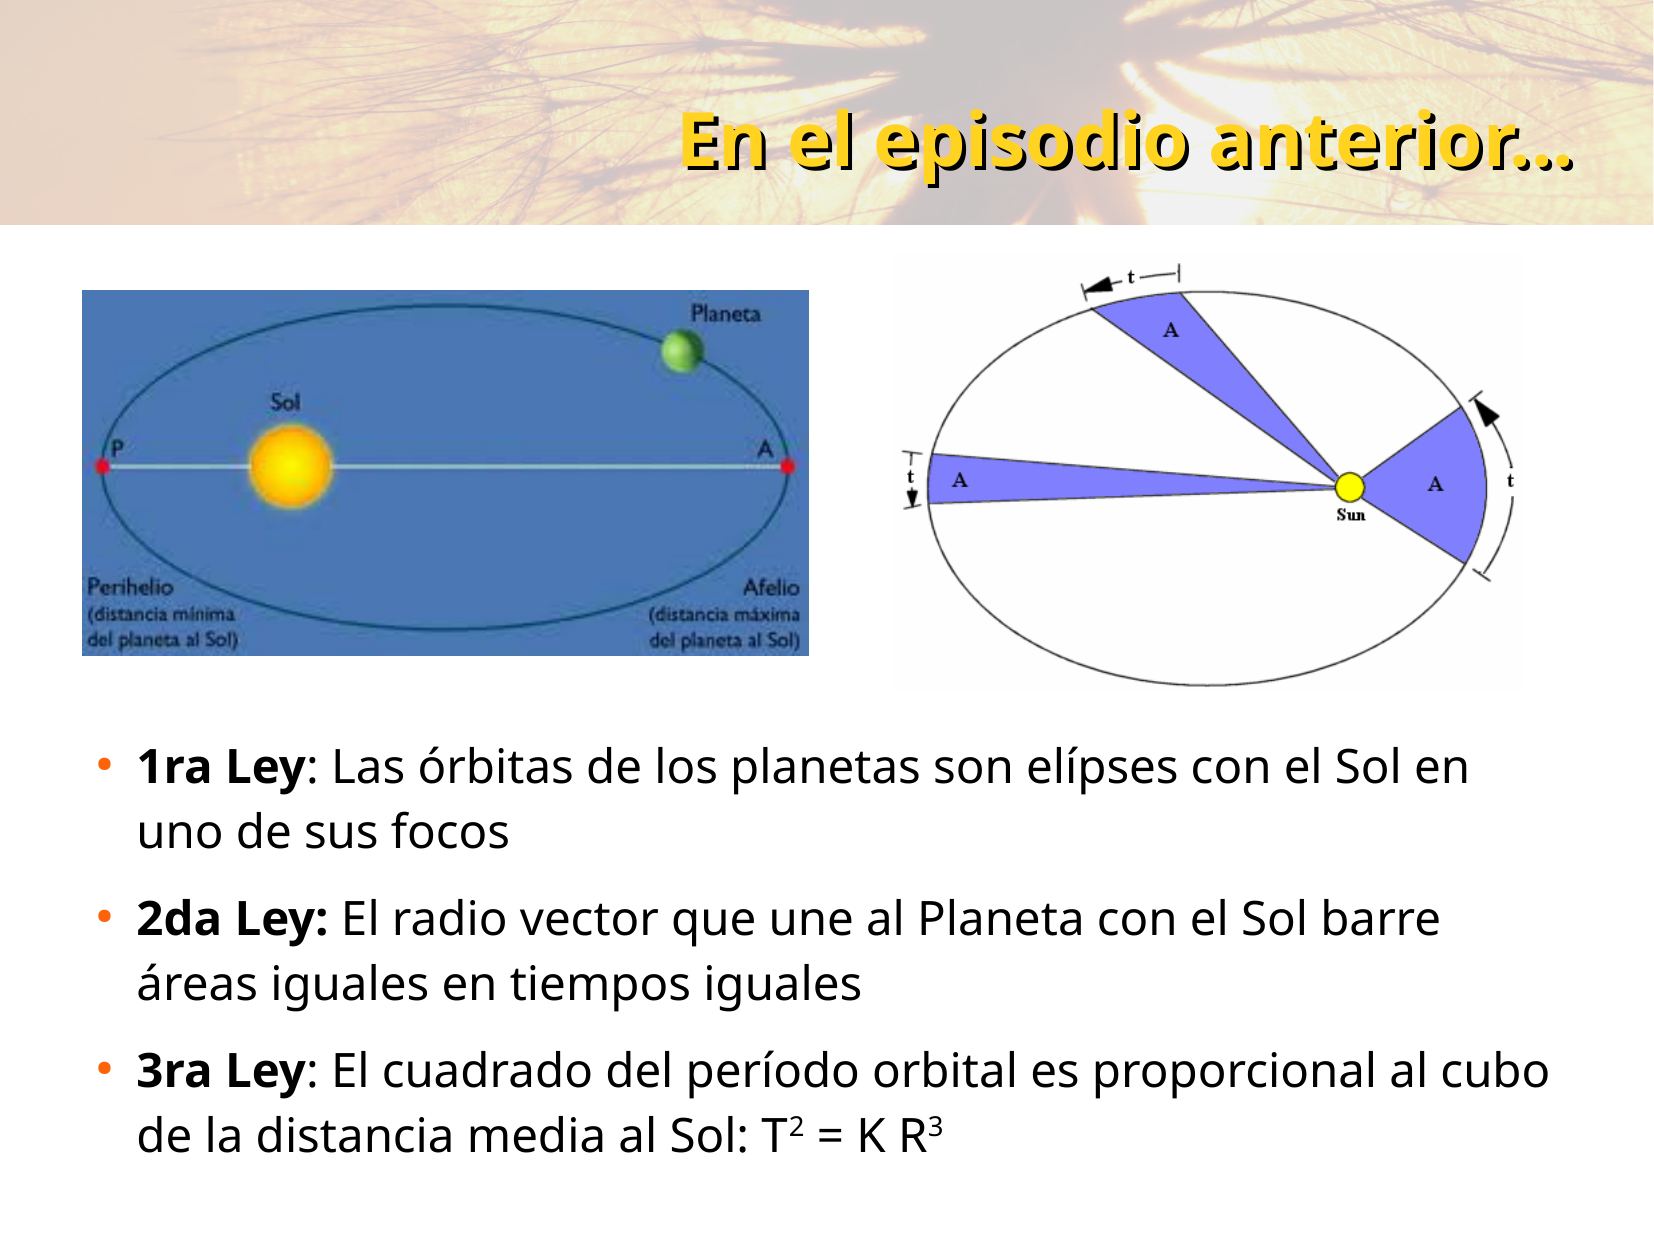

# En el episodio anterior...
1ra Ley: Las órbitas de los planetas son elípses con el Sol en uno de sus focos
2da Ley: El radio vector que une al Planeta con el Sol barre áreas iguales en tiempos iguales
3ra Ley: El cuadrado del período orbital es proporcional al cubo de la distancia media al Sol: T2 = K R3